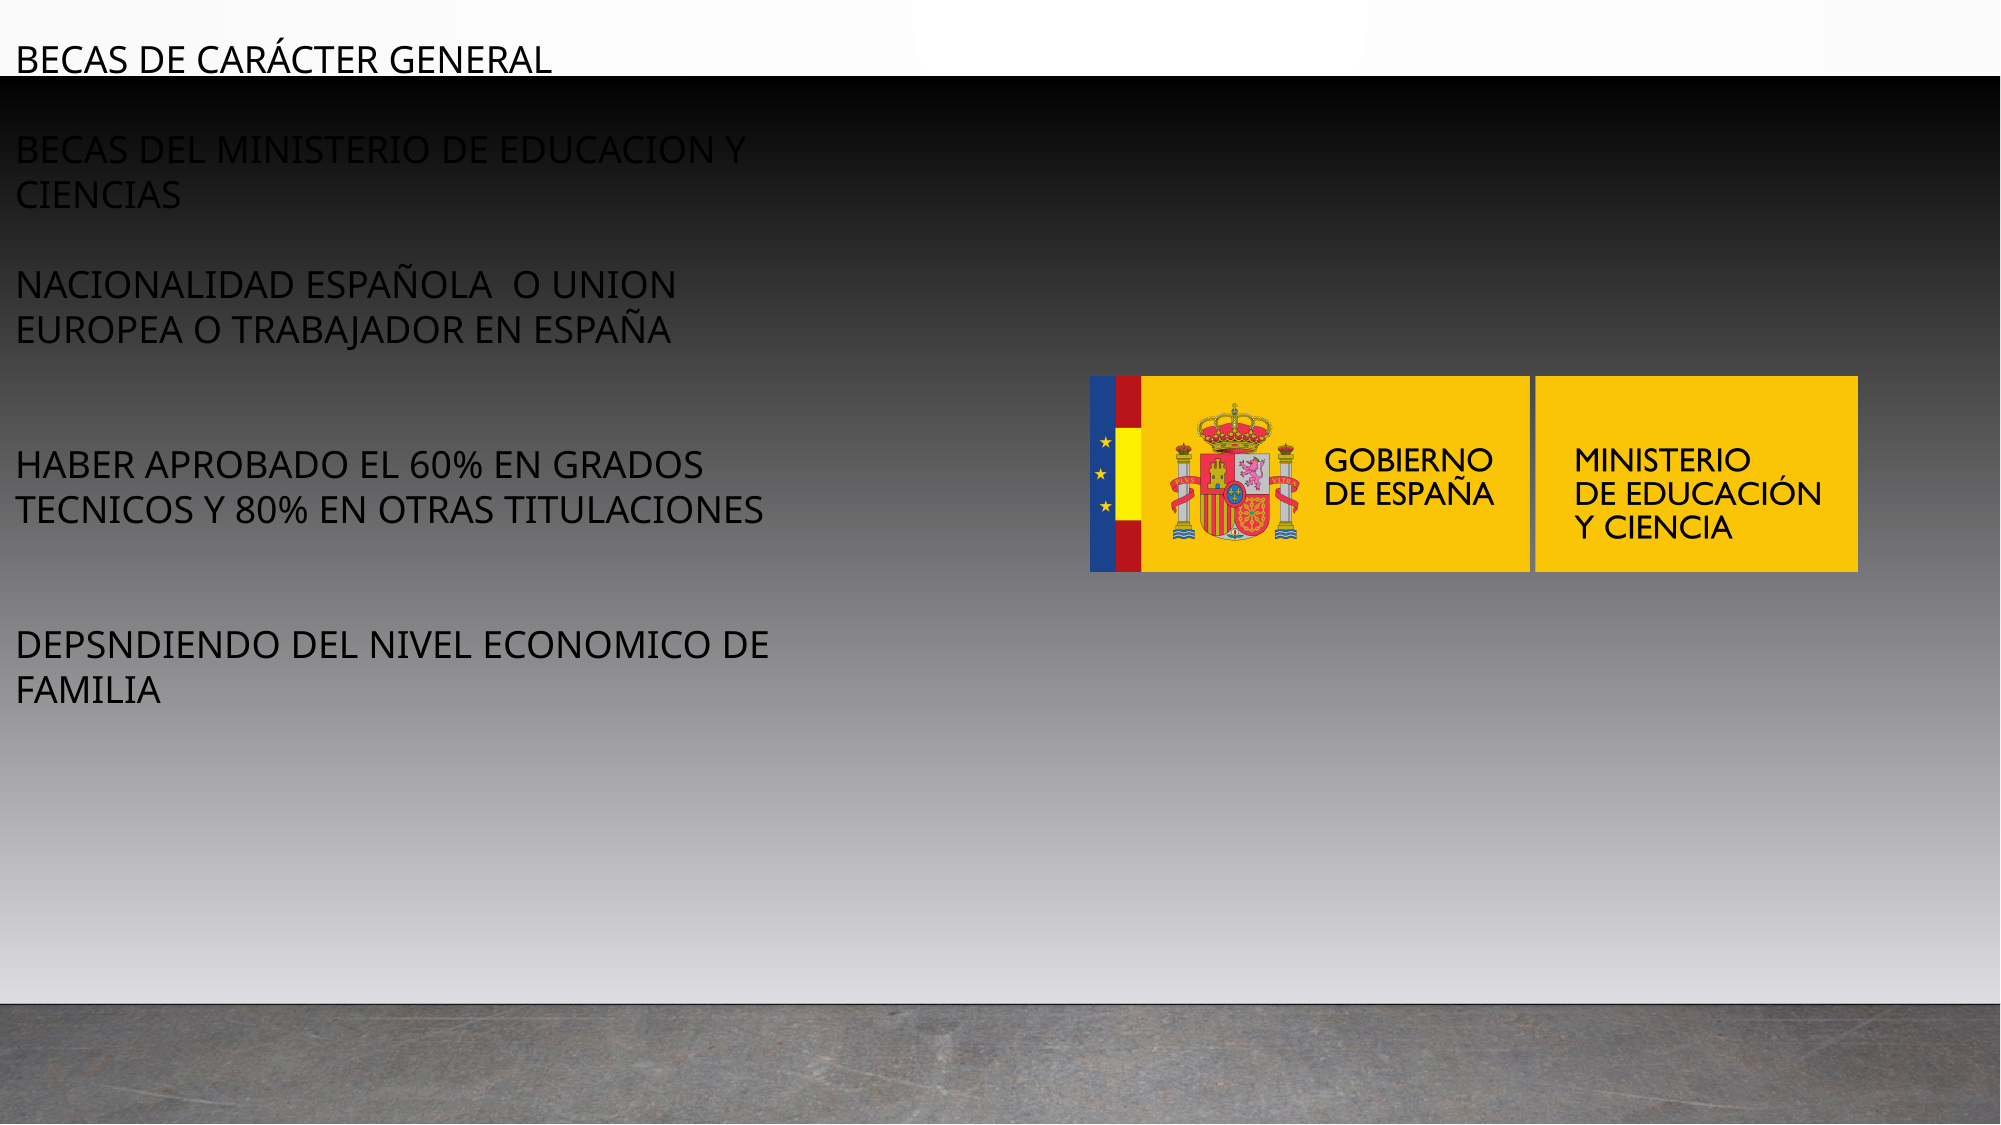

BECAS DE CARÁCTER GENERAL
BECAS DEL MINISTERIO DE EDUCACION Y CIENCIAS
NACIONALIDAD ESPAÑOLA O UNION EUROPEA O TRABAJADOR EN ESPAÑA
HABER APROBADO EL 60% EN GRADOS TECNICOS Y 80% EN OTRAS TITULACIONES
DEPSNDIENDO DEL NIVEL ECONOMICO DE FAMILIA